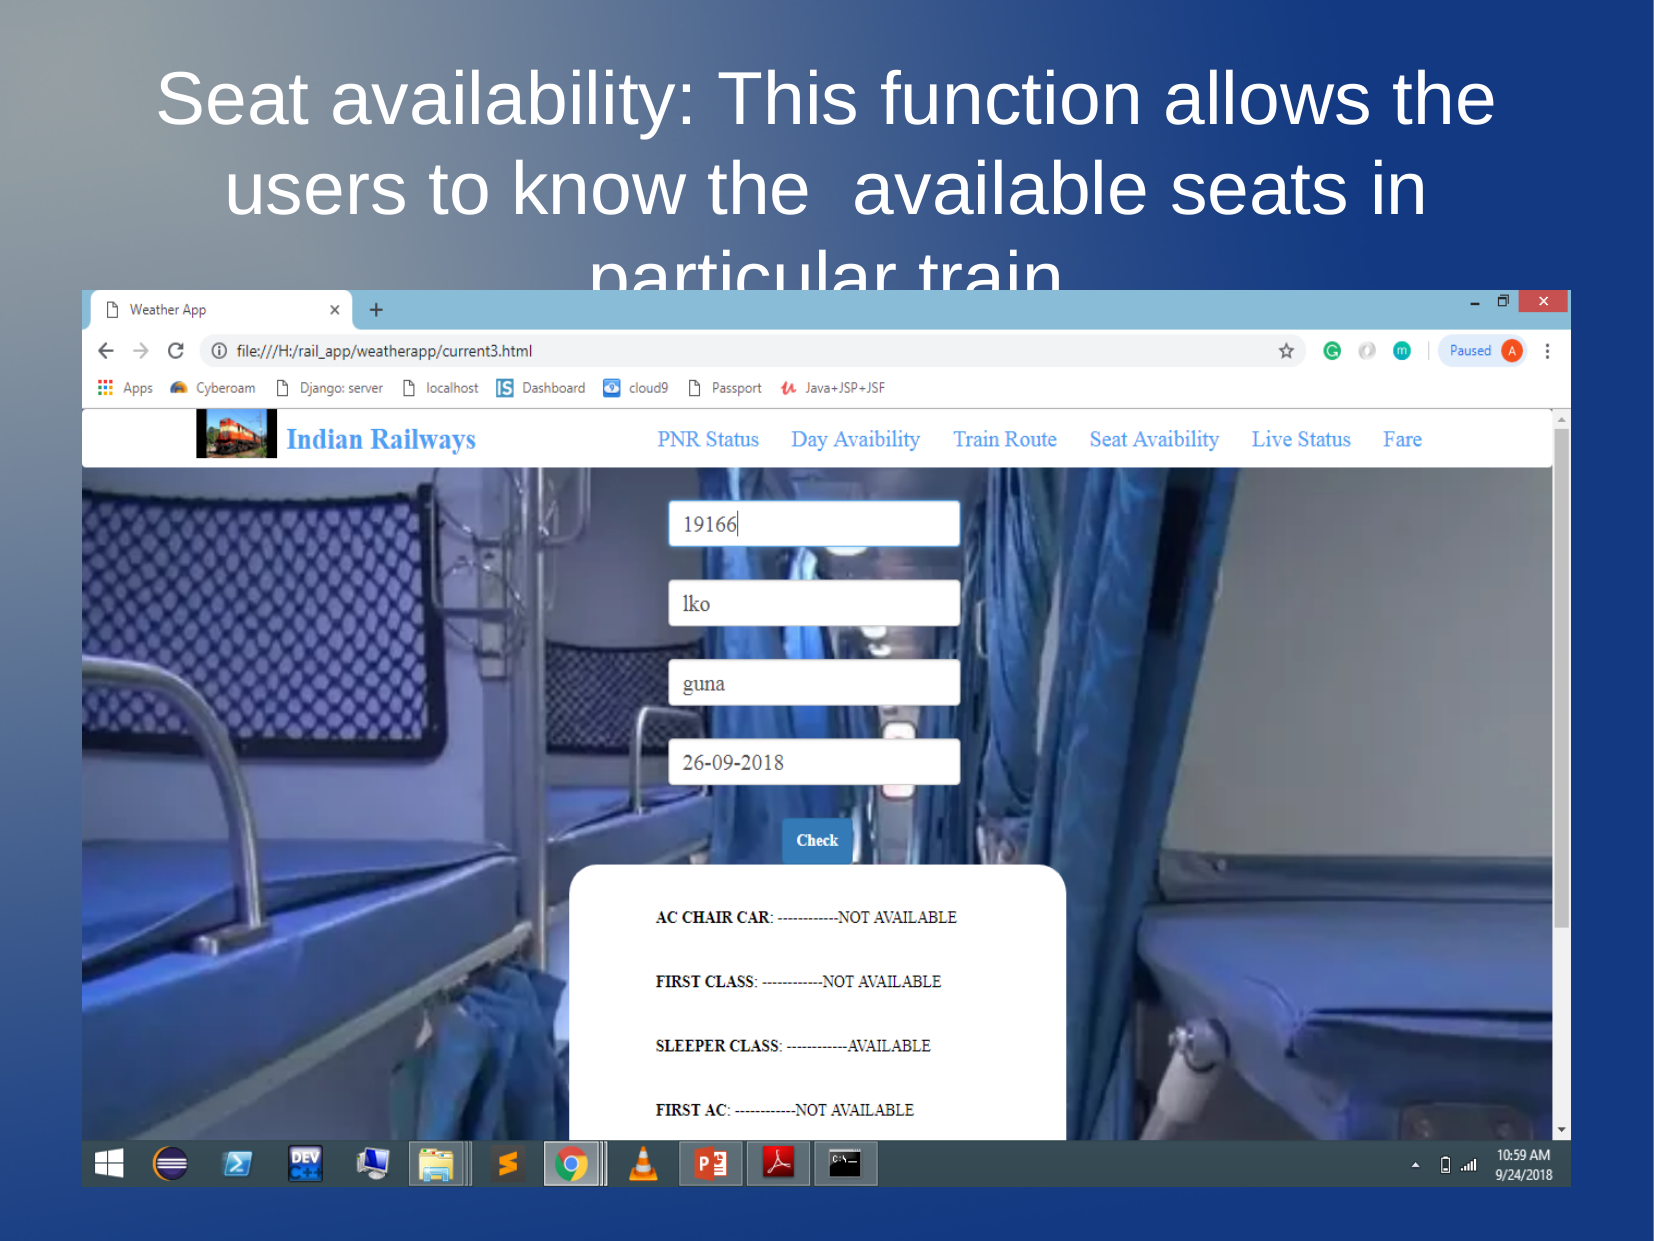

# Seat availability: This function allows the users to know the available seats in particular train